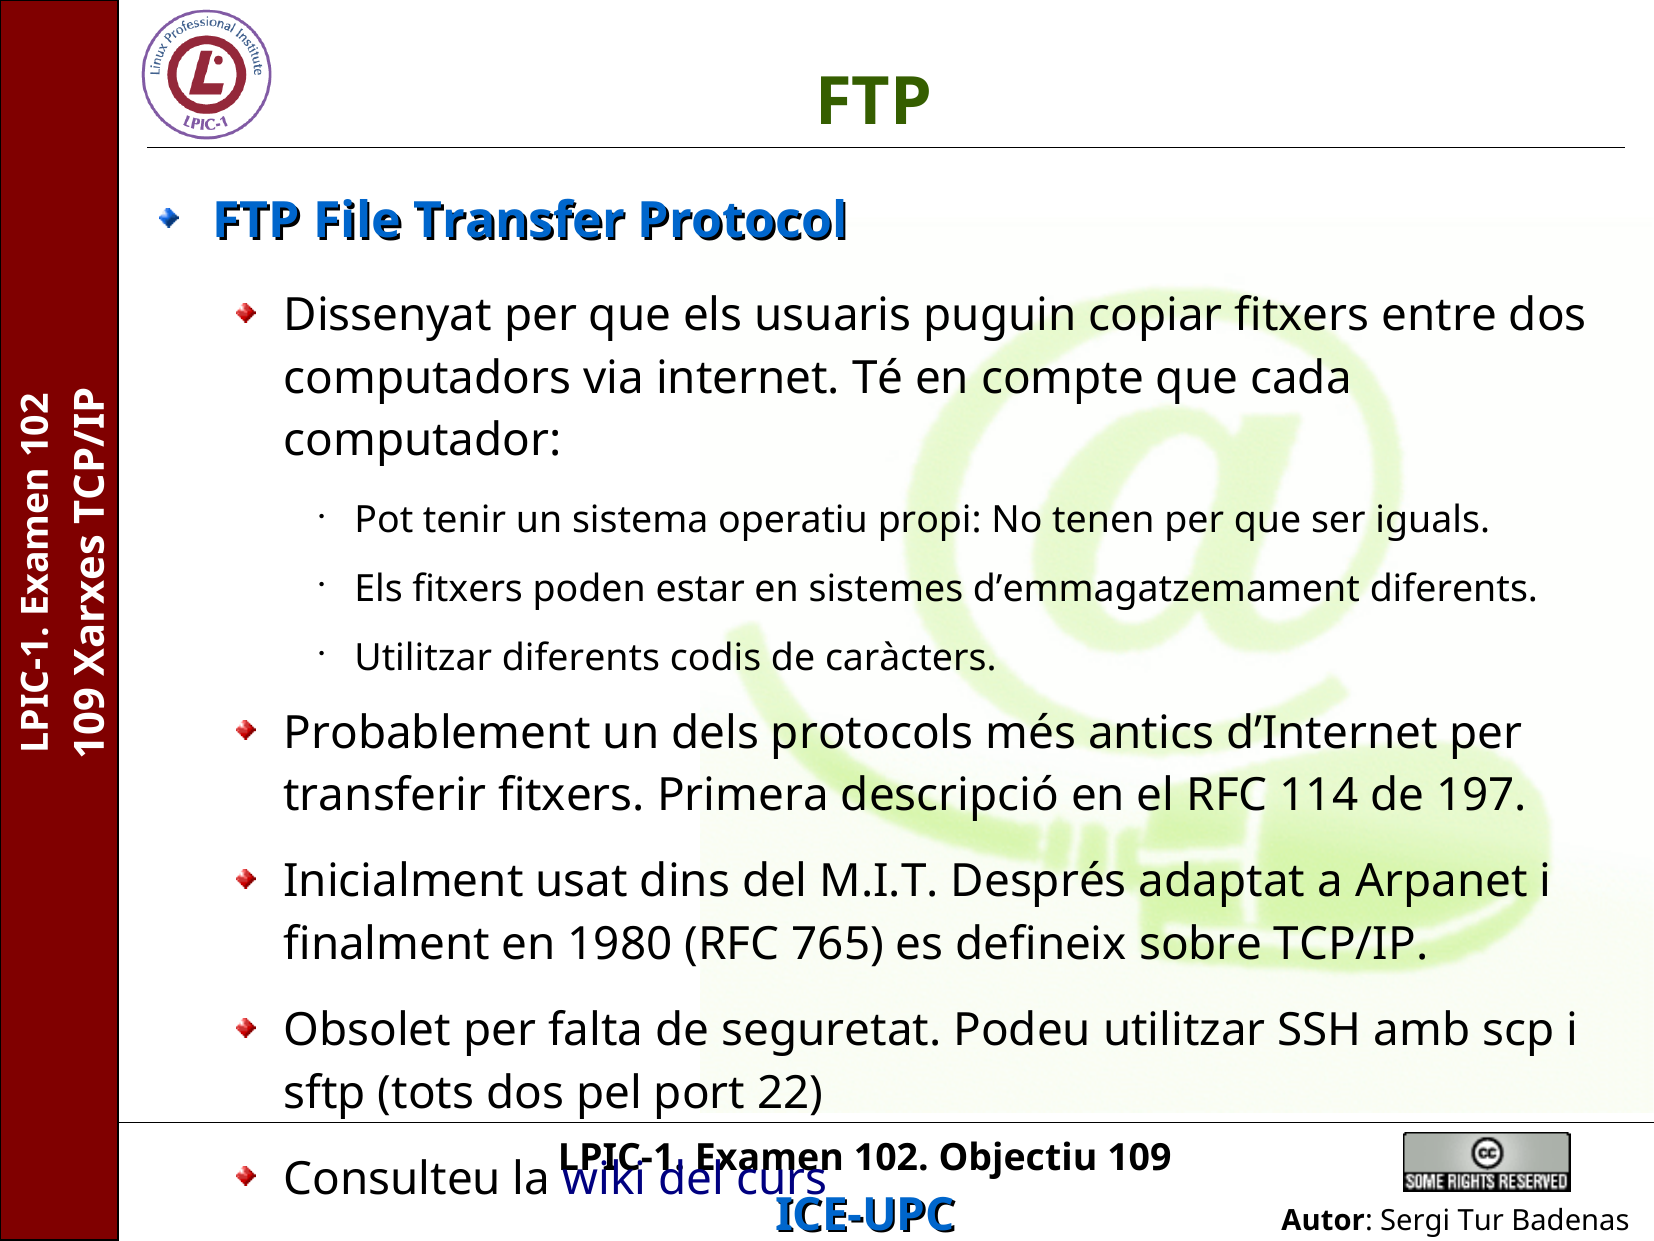

# FTP
FTP File Transfer Protocol
Dissenyat per que els usuaris puguin copiar fitxers entre dos computadors via internet. Té en compte que cada computador:
Pot tenir un sistema operatiu propi: No tenen per que ser iguals.
Els fitxers poden estar en sistemes d’emmagatzemament diferents.
Utilitzar diferents codis de caràcters.
Probablement un dels protocols més antics d’Internet per transferir fitxers. Primera descripció en el RFC 114 de 197.
Inicialment usat dins del M.I.T. Després adaptat a Arpanet i finalment en 1980 (RFC 765) es defineix sobre TCP/IP.
Obsolet per falta de seguretat. Podeu utilitzar SSH amb scp i sftp (tots dos pel port 22)
Consulteu la wiki del curs